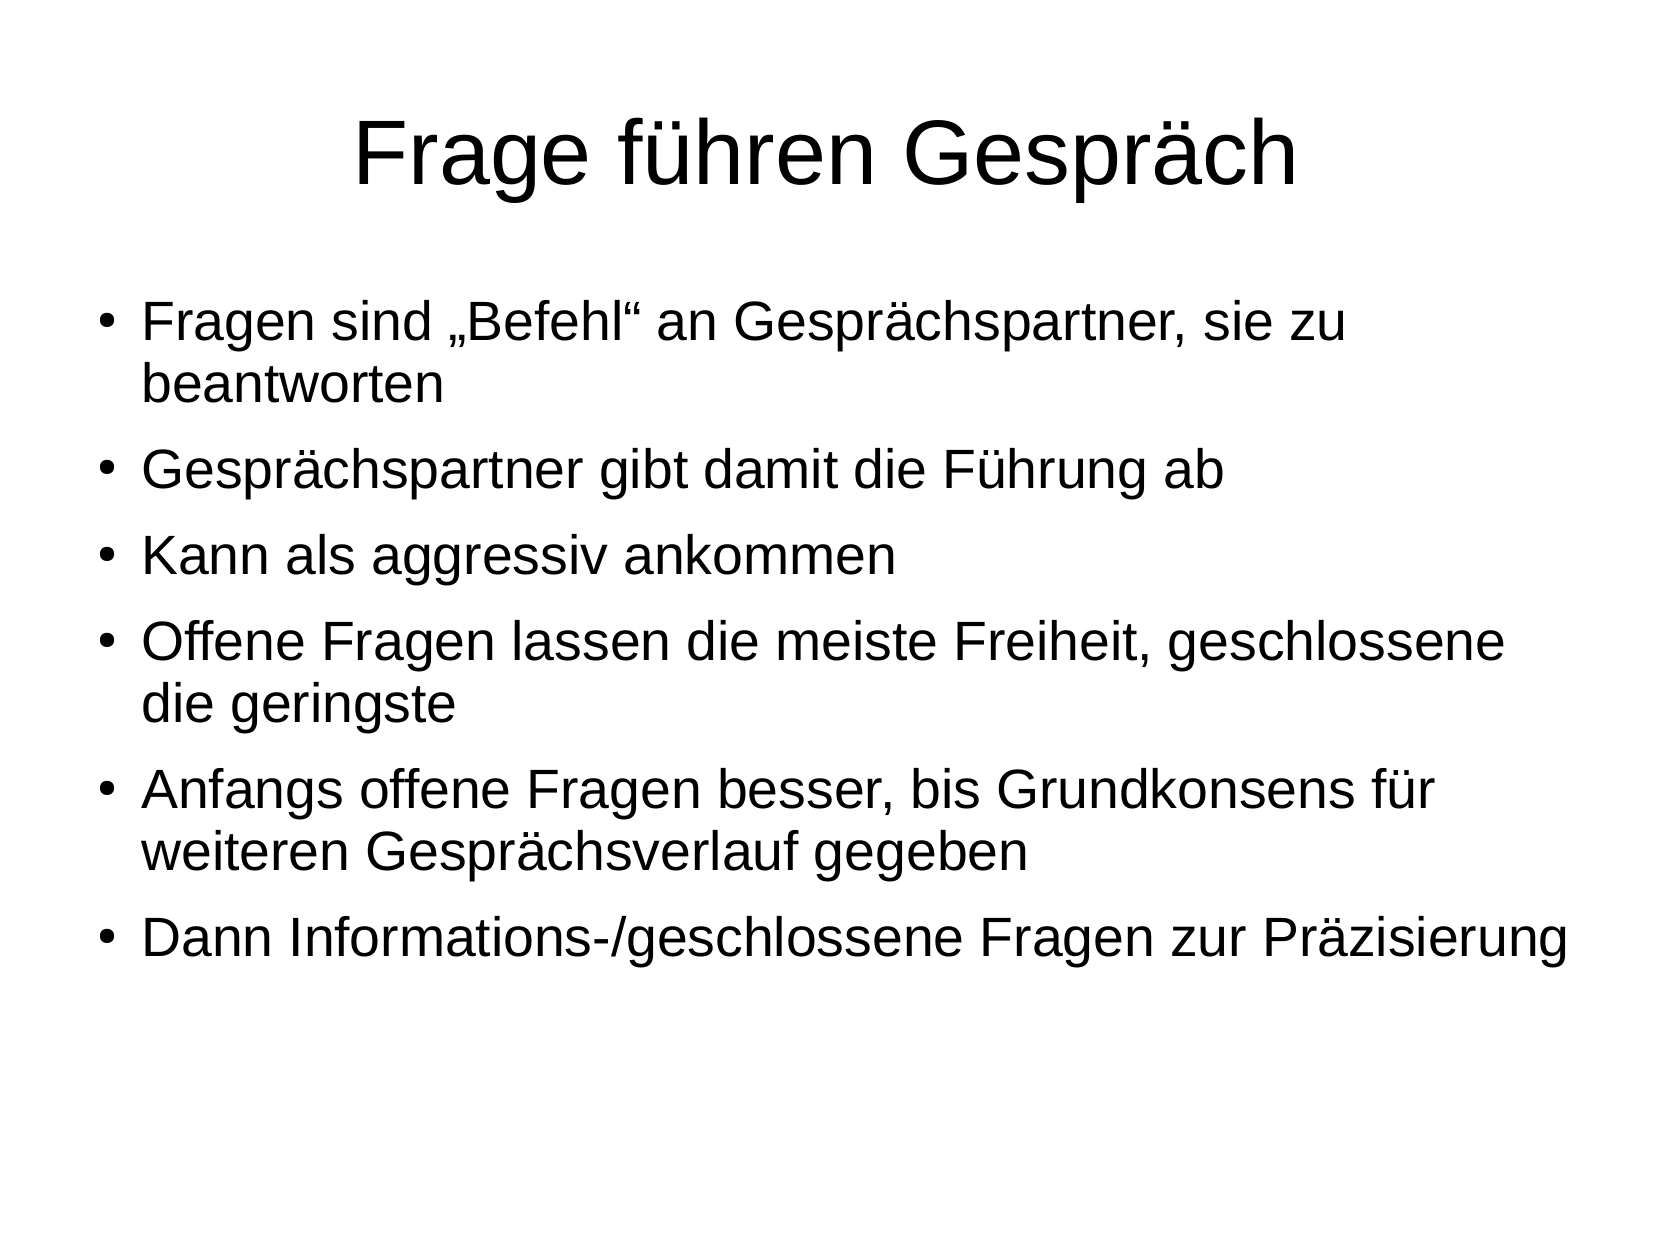

# Frage führen Gespräch
Fragen sind „Befehl“ an Gesprächspartner, sie zu beantworten
Gesprächspartner gibt damit die Führung ab
Kann als aggressiv ankommen
Offene Fragen lassen die meiste Freiheit, geschlossene die geringste
Anfangs offene Fragen besser, bis Grundkonsens für weiteren Gesprächsverlauf gegeben
Dann Informations-/geschlossene Fragen zur Präzisierung